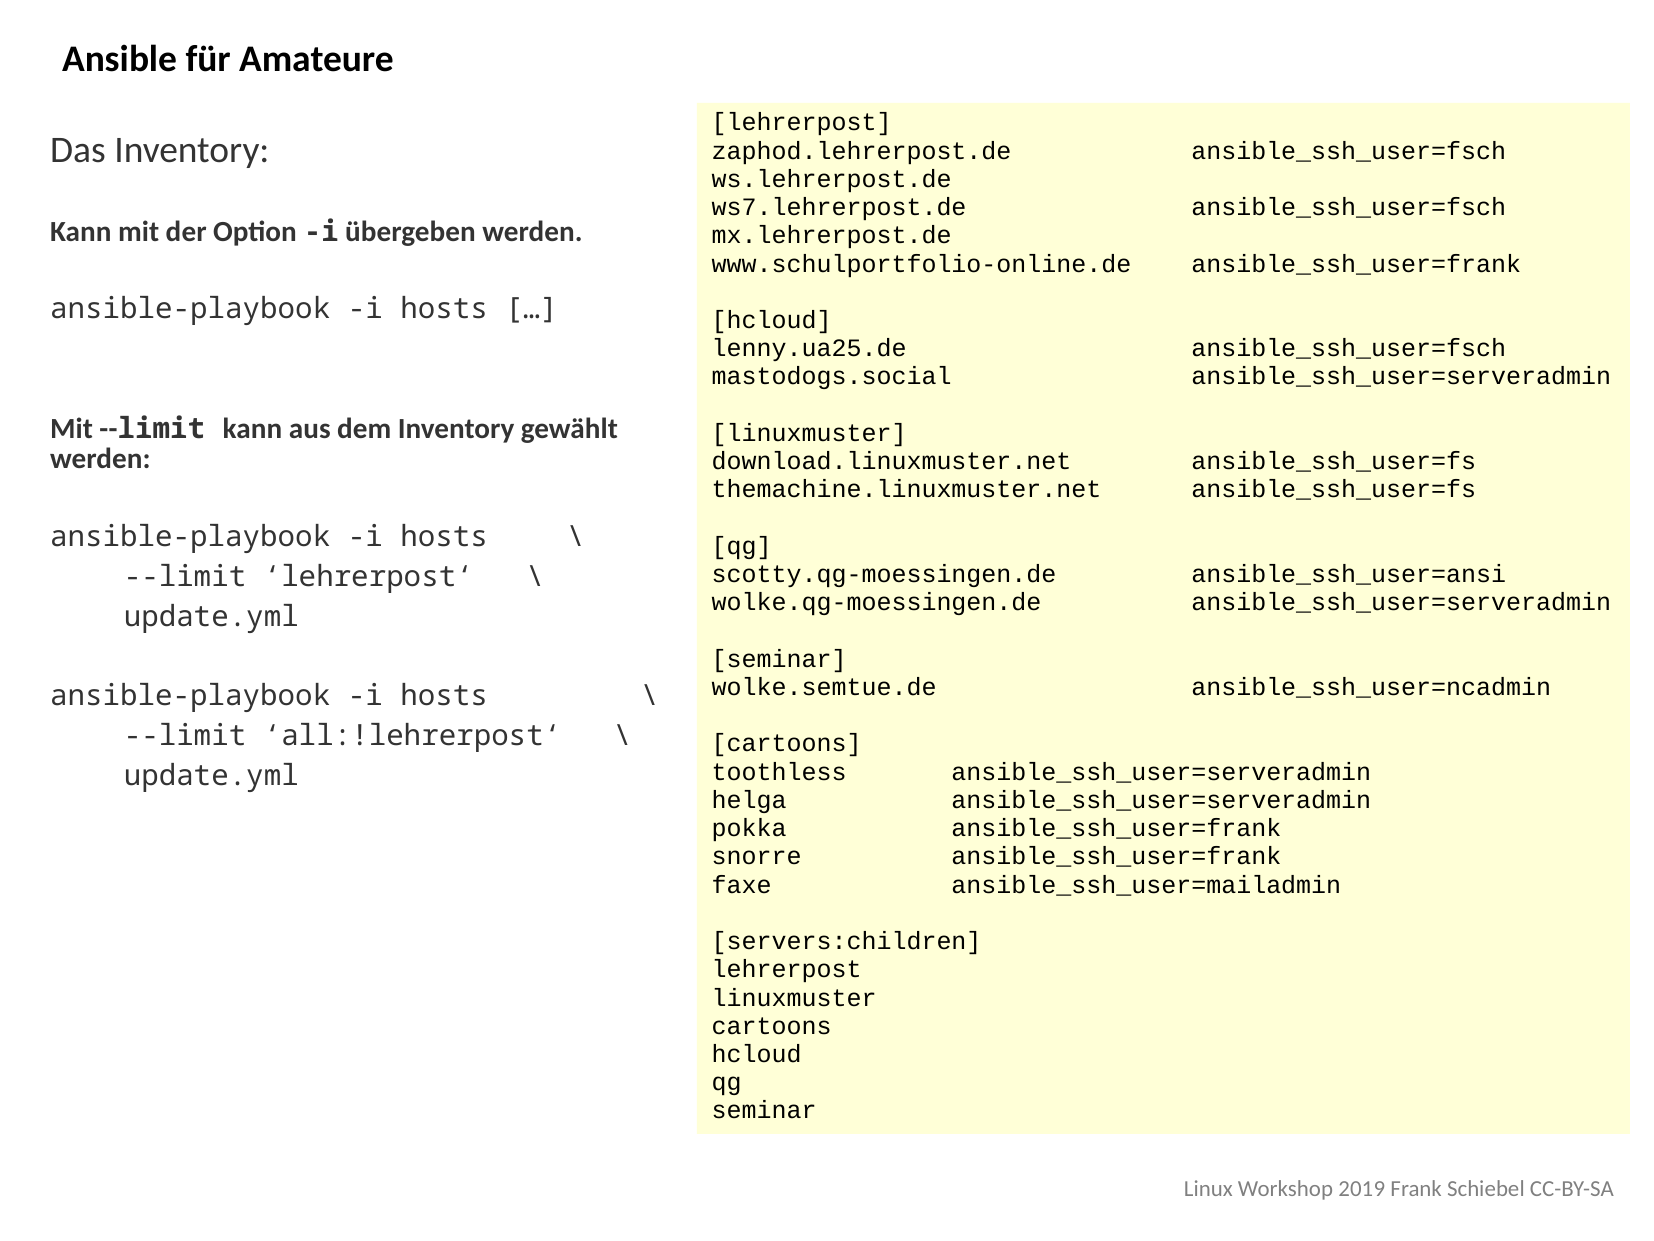

Ansible für Amateure
[lehrerpost]
zaphod.lehrerpost.de ansible_ssh_user=fsch
ws.lehrerpost.de
ws7.lehrerpost.de ansible_ssh_user=fsch
mx.lehrerpost.de
www.schulportfolio-online.de ansible_ssh_user=frank
[hcloud]
lenny.ua25.de ansible_ssh_user=fsch
mastodogs.social ansible_ssh_user=serveradmin
[linuxmuster]
download.linuxmuster.net ansible_ssh_user=fs
themachine.linuxmuster.net ansible_ssh_user=fs
[qg]
scotty.qg-moessingen.de ansible_ssh_user=ansi
wolke.qg-moessingen.de ansible_ssh_user=serveradmin
[seminar]
wolke.semtue.de ansible_ssh_user=ncadmin
[cartoons]
toothless ansible_ssh_user=serveradmin
helga ansible_ssh_user=serveradmin
pokka ansible_ssh_user=frank
snorre ansible_ssh_user=frank
faxe ansible_ssh_user=mailadmin
[servers:children]
lehrerpost
linuxmuster
cartoons
hcloud
qg
seminar
Das Inventory:
Kann mit der Option -i übergeben werden.
ansible-playbook -i hosts […]
Mit --limit kann aus dem Inventory gewählt werden:
ansible-playbook -i hosts 	\
	--limit ‘lehrerpost‘ \
	update.yml
ansible-playbook -i hosts 		\
	--limit ‘all:!lehrerpost‘ \
	update.yml